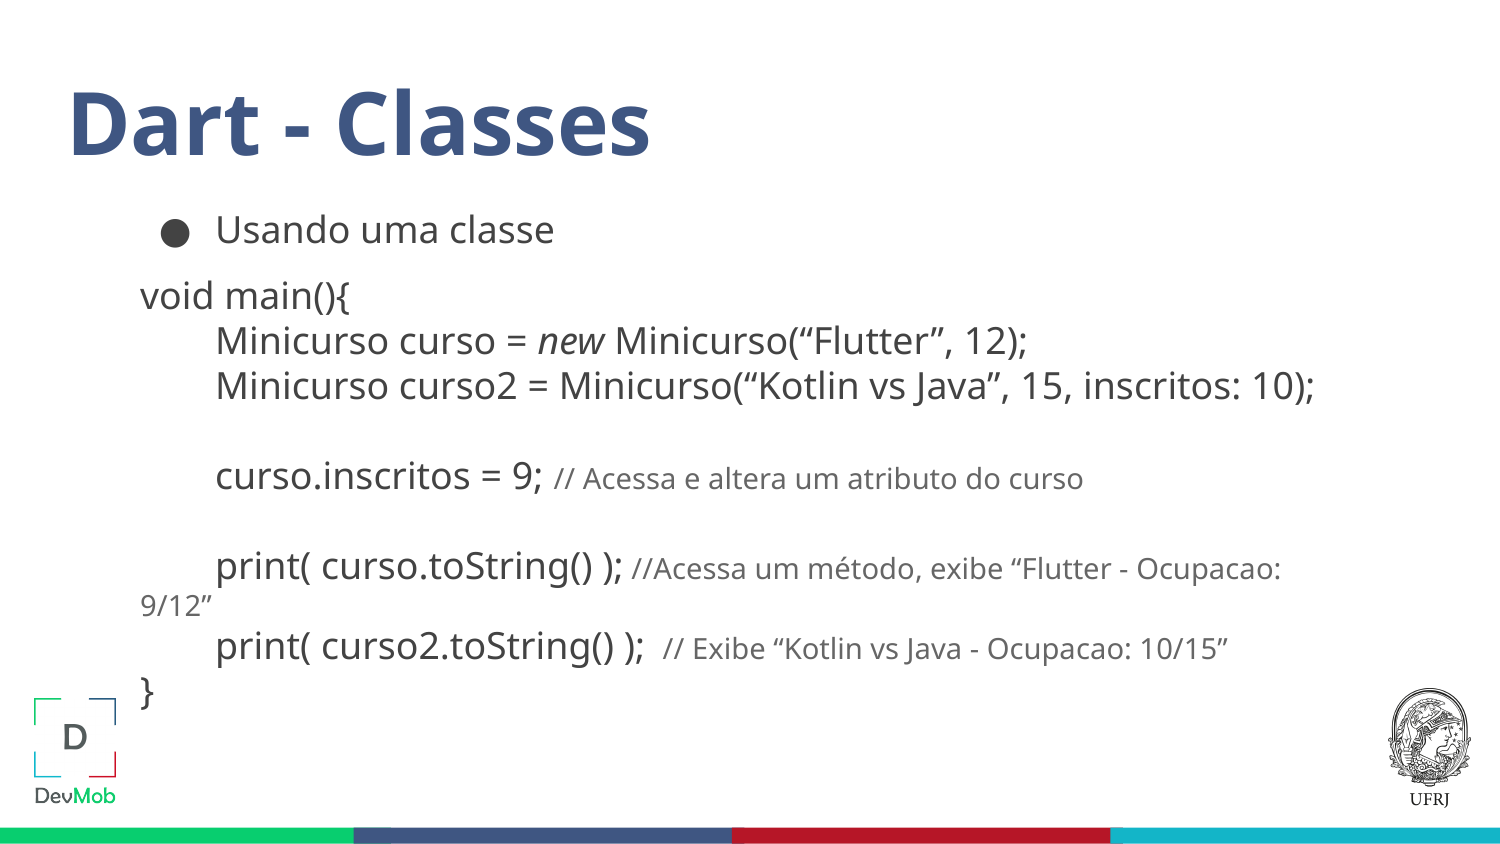

# Dart - Classes
Usando uma classe
void main(){
	Minicurso curso = new Minicurso(“Flutter”, 12);
	Minicurso curso2 = Minicurso(“Kotlin vs Java”, 15, inscritos: 10);
	curso.inscritos = 9; // Acessa e altera um atributo do curso
	print( curso.toString() ); //Acessa um método, exibe “Flutter - Ocupacao: 9/12”
	print( curso2.toString() ); // Exibe “Kotlin vs Java - Ocupacao: 10/15”
}